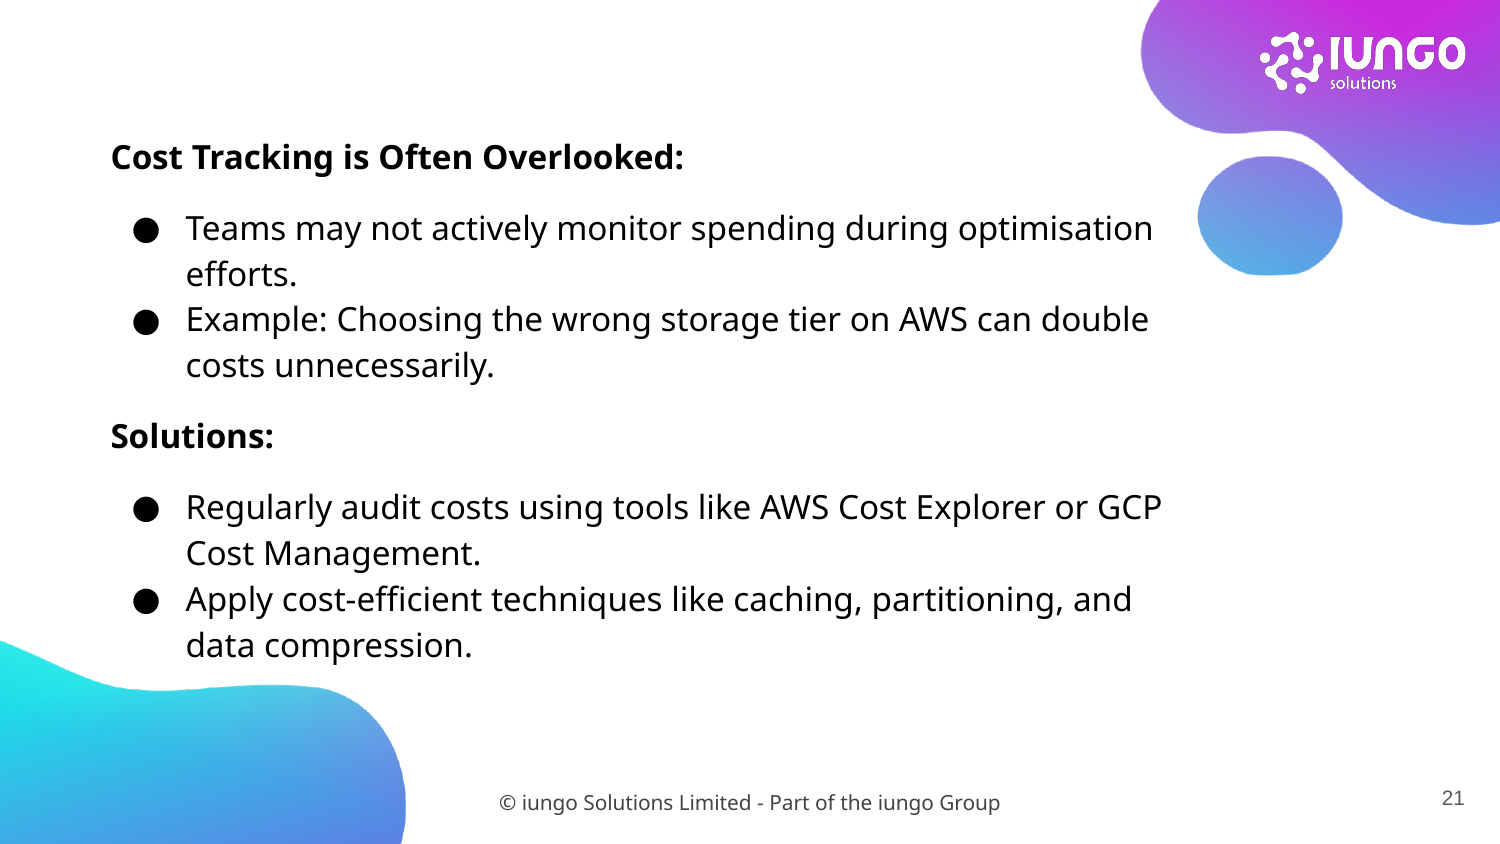

# Cost Tracking is Often Overlooked:
Teams may not actively monitor spending during optimisation efforts.
Example: Choosing the wrong storage tier on AWS can double costs unnecessarily.
Solutions:
Regularly audit costs using tools like AWS Cost Explorer or GCP Cost Management.
Apply cost-efficient techniques like caching, partitioning, and data compression.